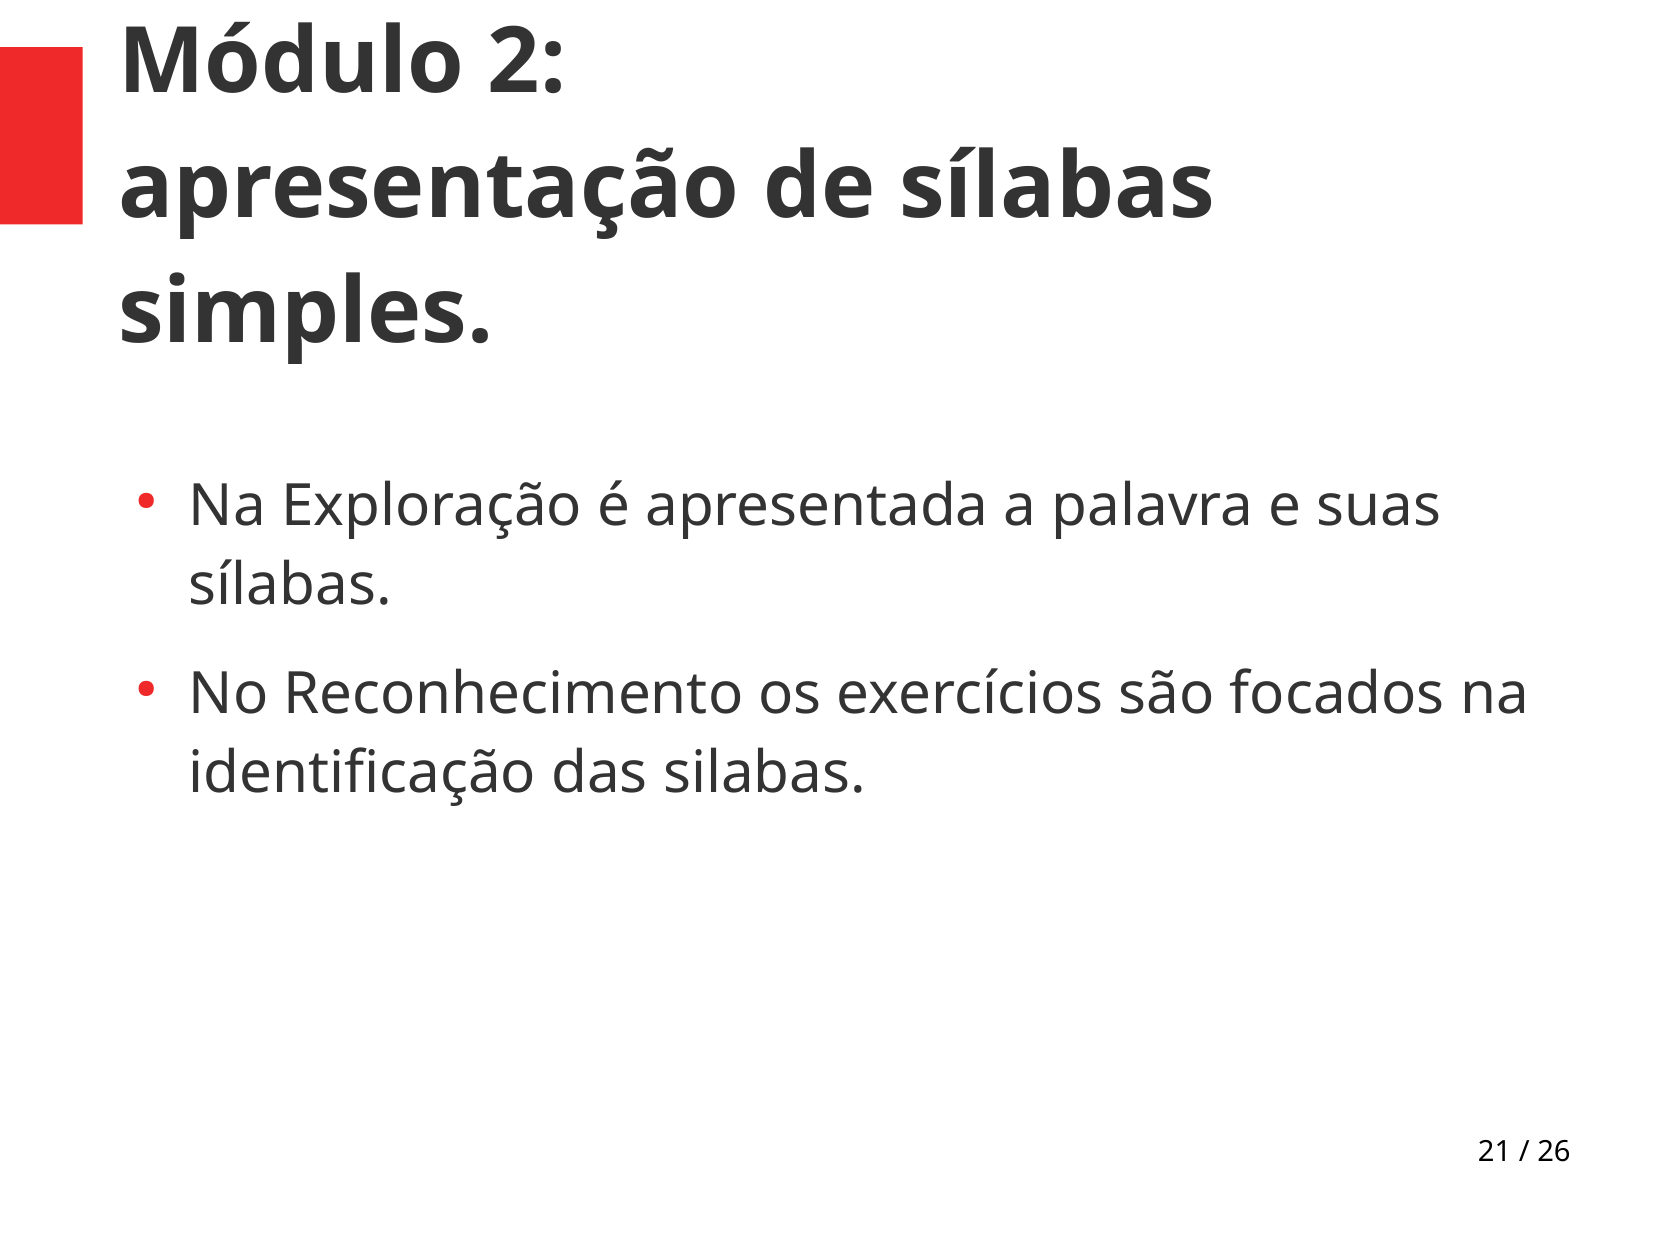

# Módulo 2: apresentação de sílabas simples.
Na Exploração é apresentada a palavra e suas sílabas.
No Reconhecimento os exercícios são focados na identificação das silabas.
21